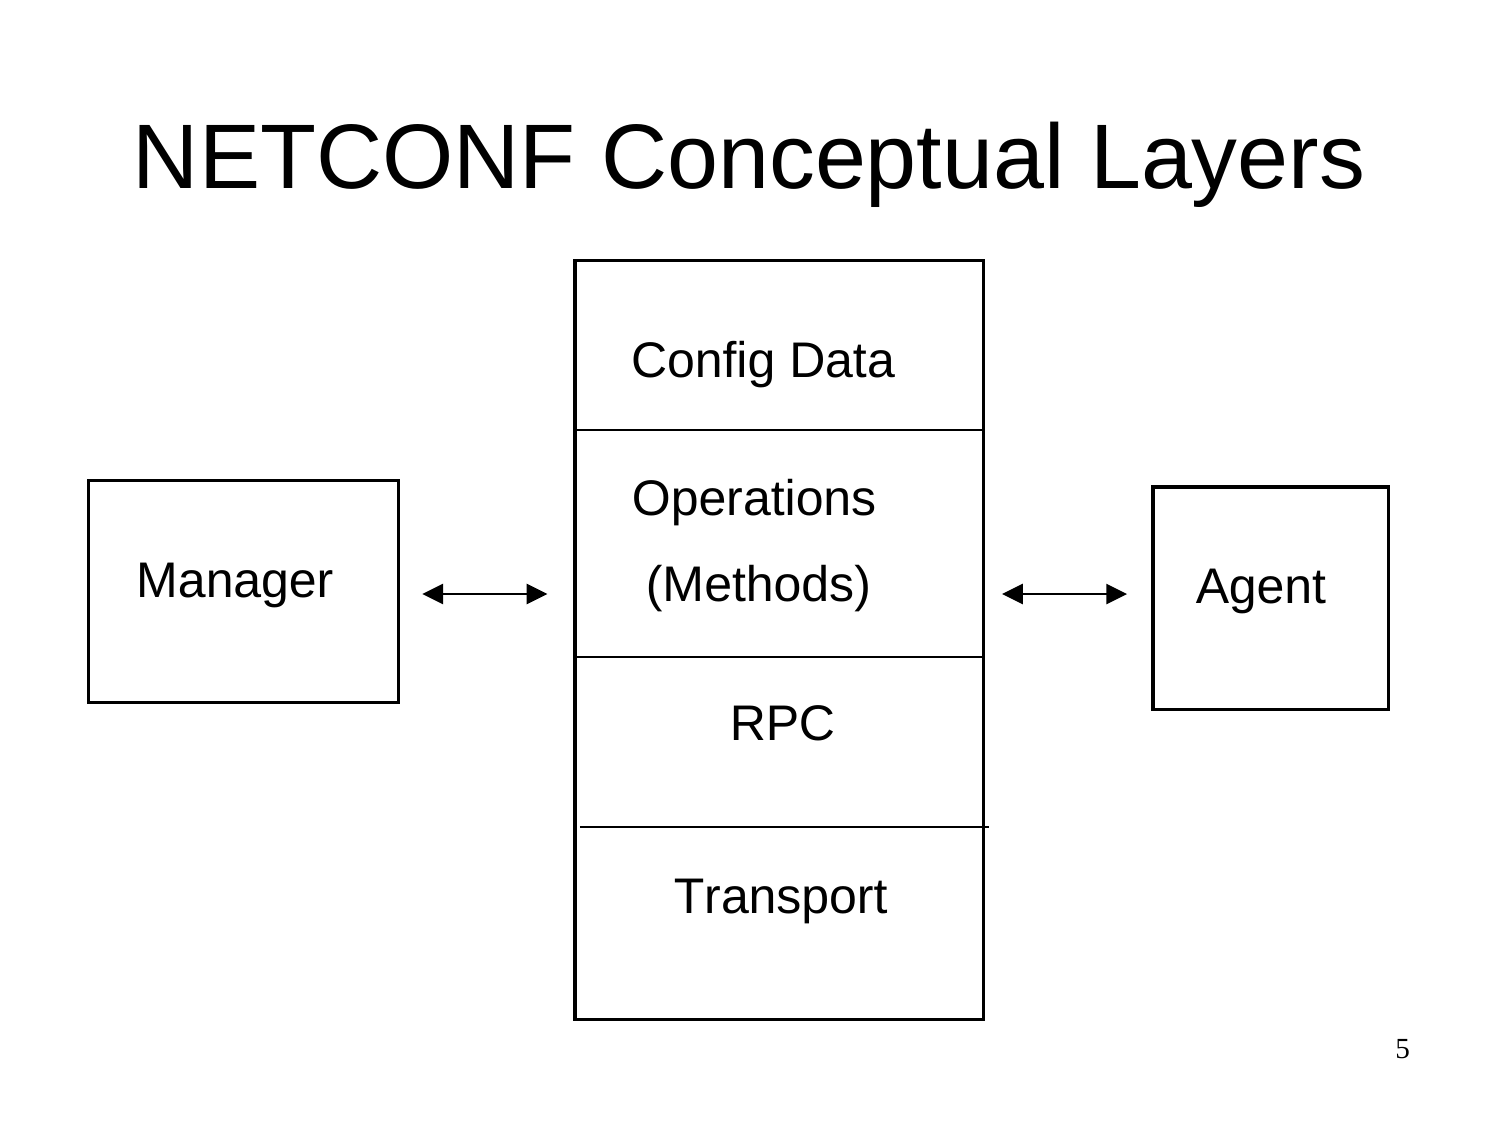

# NETCONF Conceptual Layers
 Config Data
 Operations
 (Methods)
 RPC
 Transport
 Manager
 Agent
5